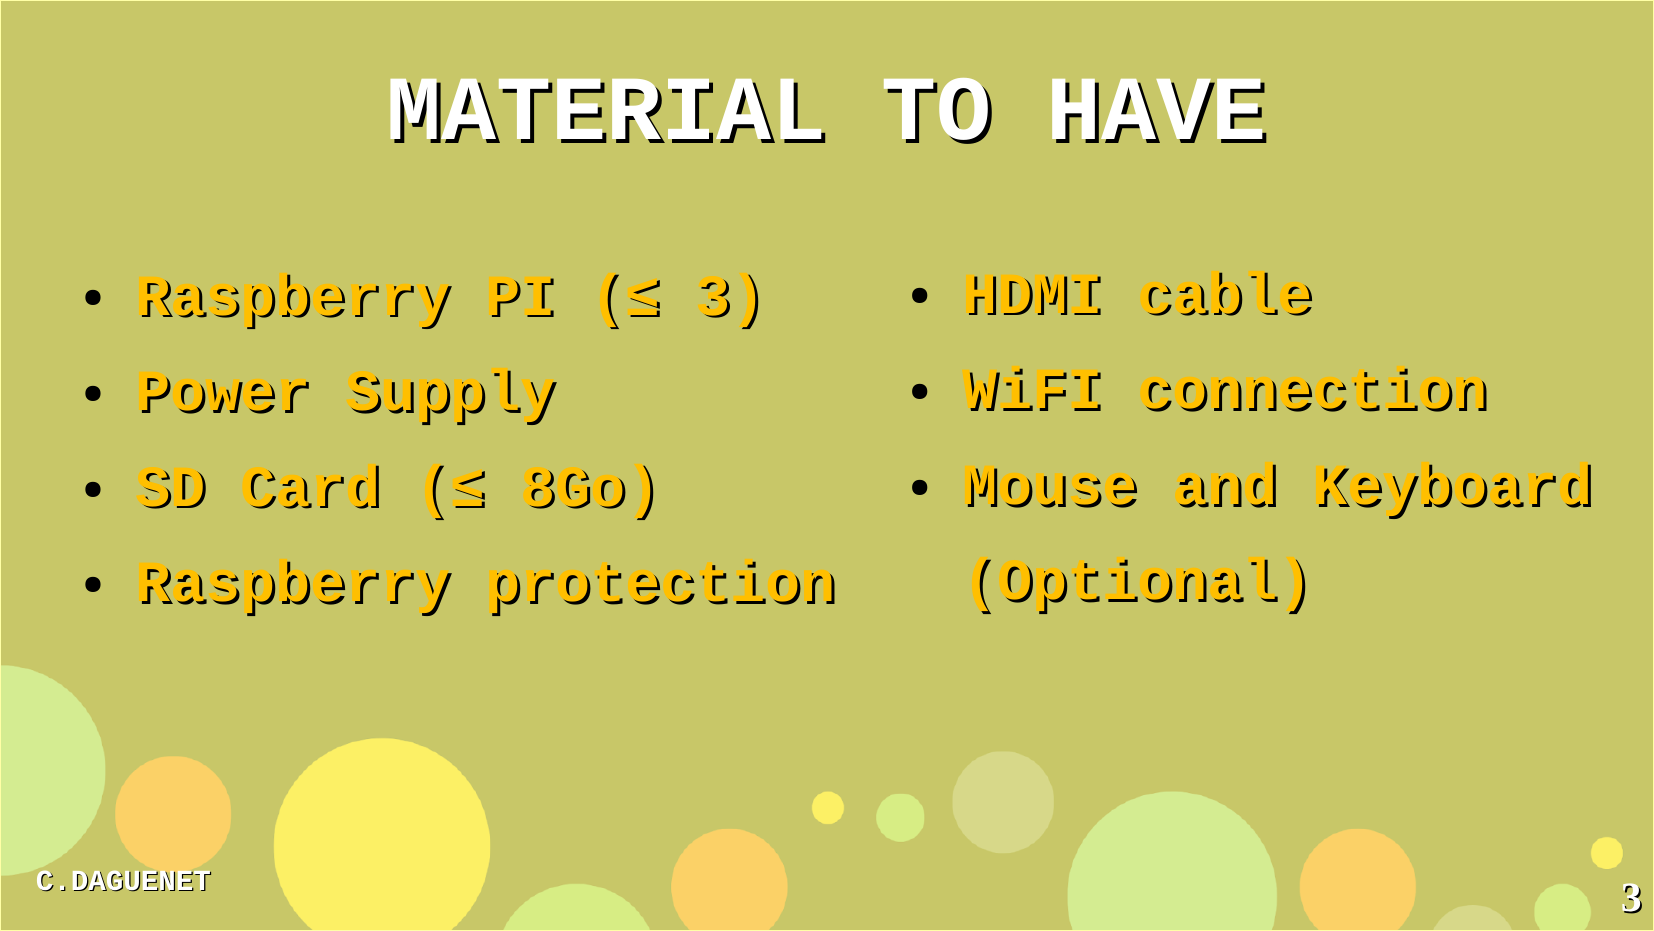

# MATERIAL TO HAVE
HDMI cable
WiFI connection
Mouse and Keyboard
(Optional)
Raspberry PI (≤ 3)
Power Supply
SD Card (≤ 8Go)
Raspberry protection
3